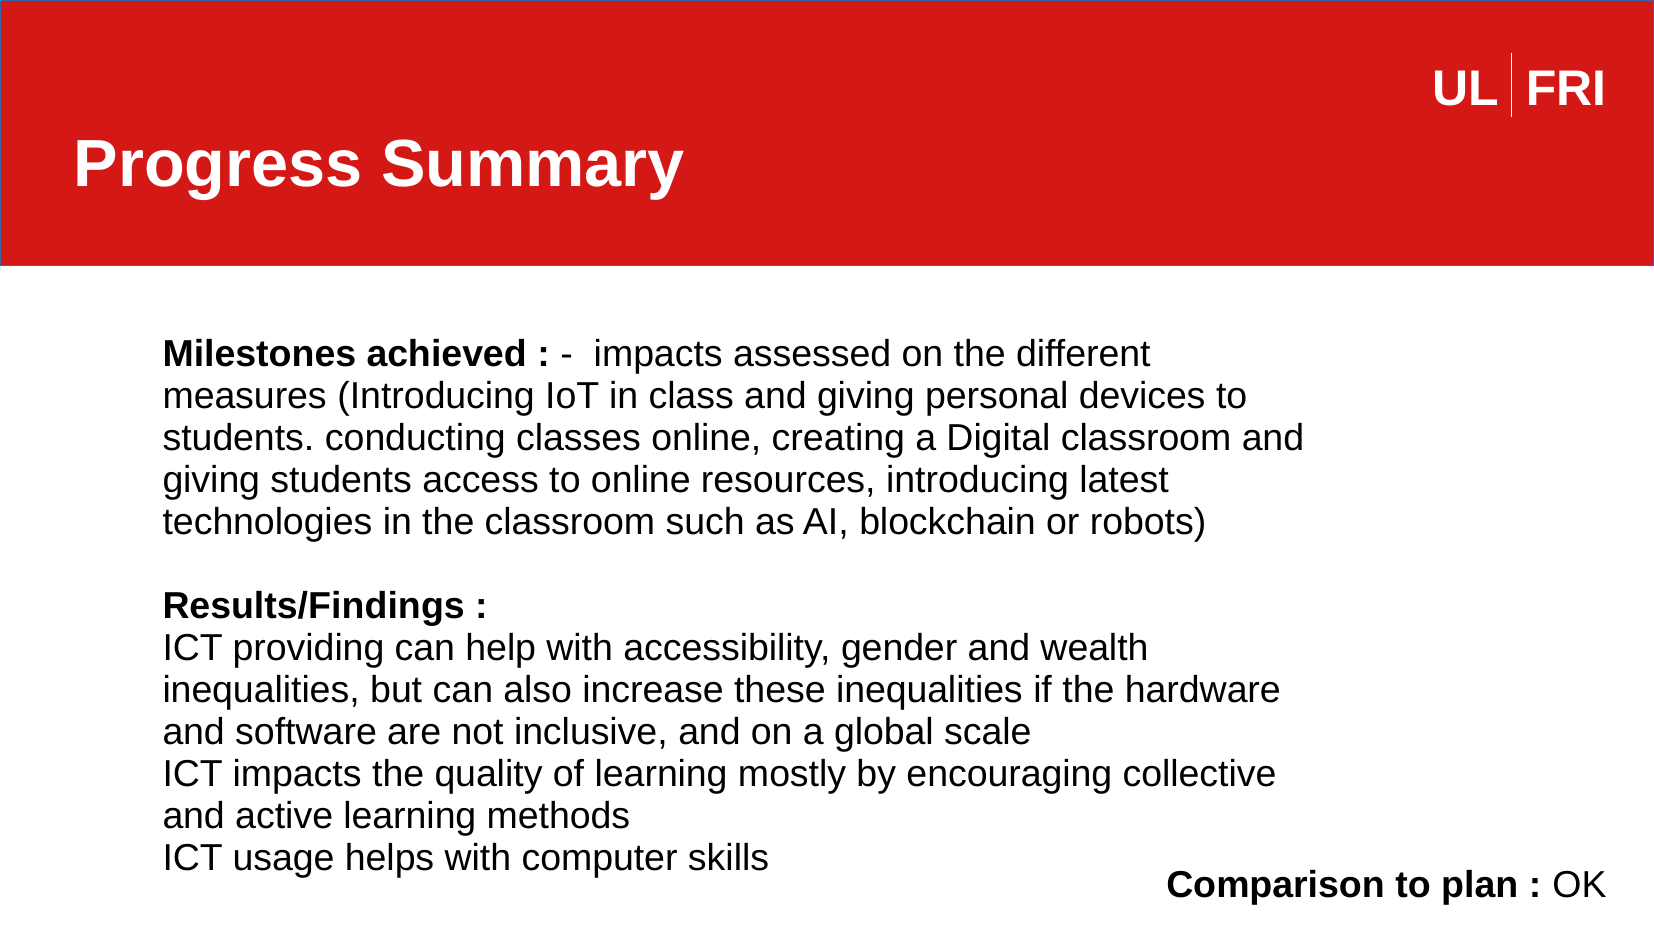

UL FRI
Progress Summary
Milestones achieved : - impacts assessed on the different measures (Introducing IoT in class and giving personal devices to students. conducting classes online, creating a Digital classroom and giving students access to online resources, introducing latest technologies in the classroom such as AI, blockchain or robots)
Results/Findings :
ICT providing can help with accessibility, gender and wealth inequalities, but can also increase these inequalities if the hardware and software are not inclusive, and on a global scale
ICT impacts the quality of learning mostly by encouraging collective and active learning methods
ICT usage helps with computer skills
Comparison to plan : OK